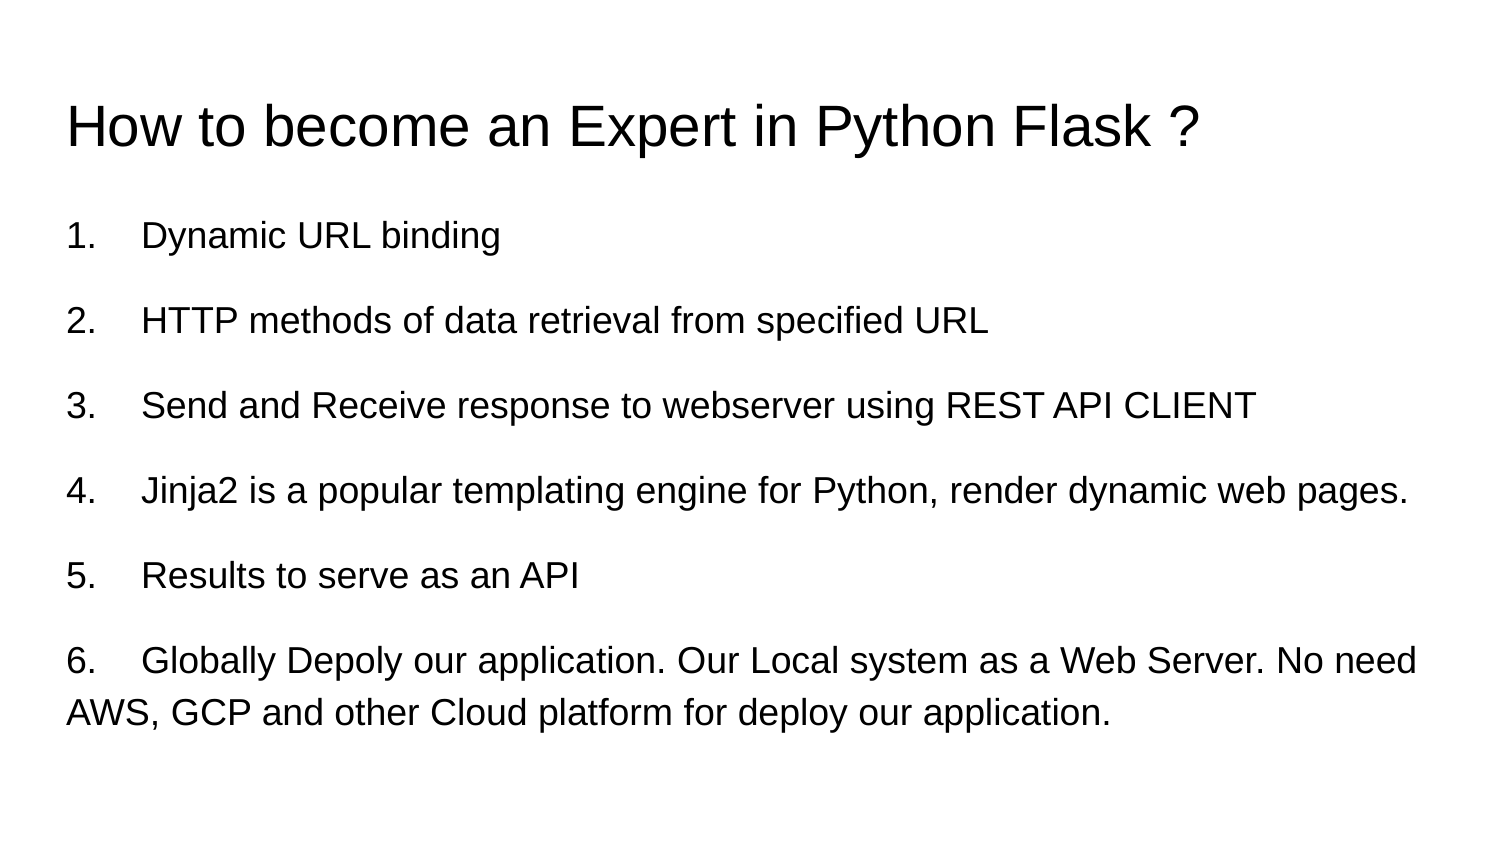

# How to become an Expert in Python Flask ?
1.	Dynamic URL binding
2.	HTTP methods of data retrieval from specified URL
3.	Send and Receive response to webserver using REST API CLIENT
4.	Jinja2 is a popular templating engine for Python, render dynamic web pages.
5.	Results to serve as an API
6.	Globally Depoly our application. Our Local system as a Web Server. No need AWS, GCP and other Cloud platform for deploy our application.